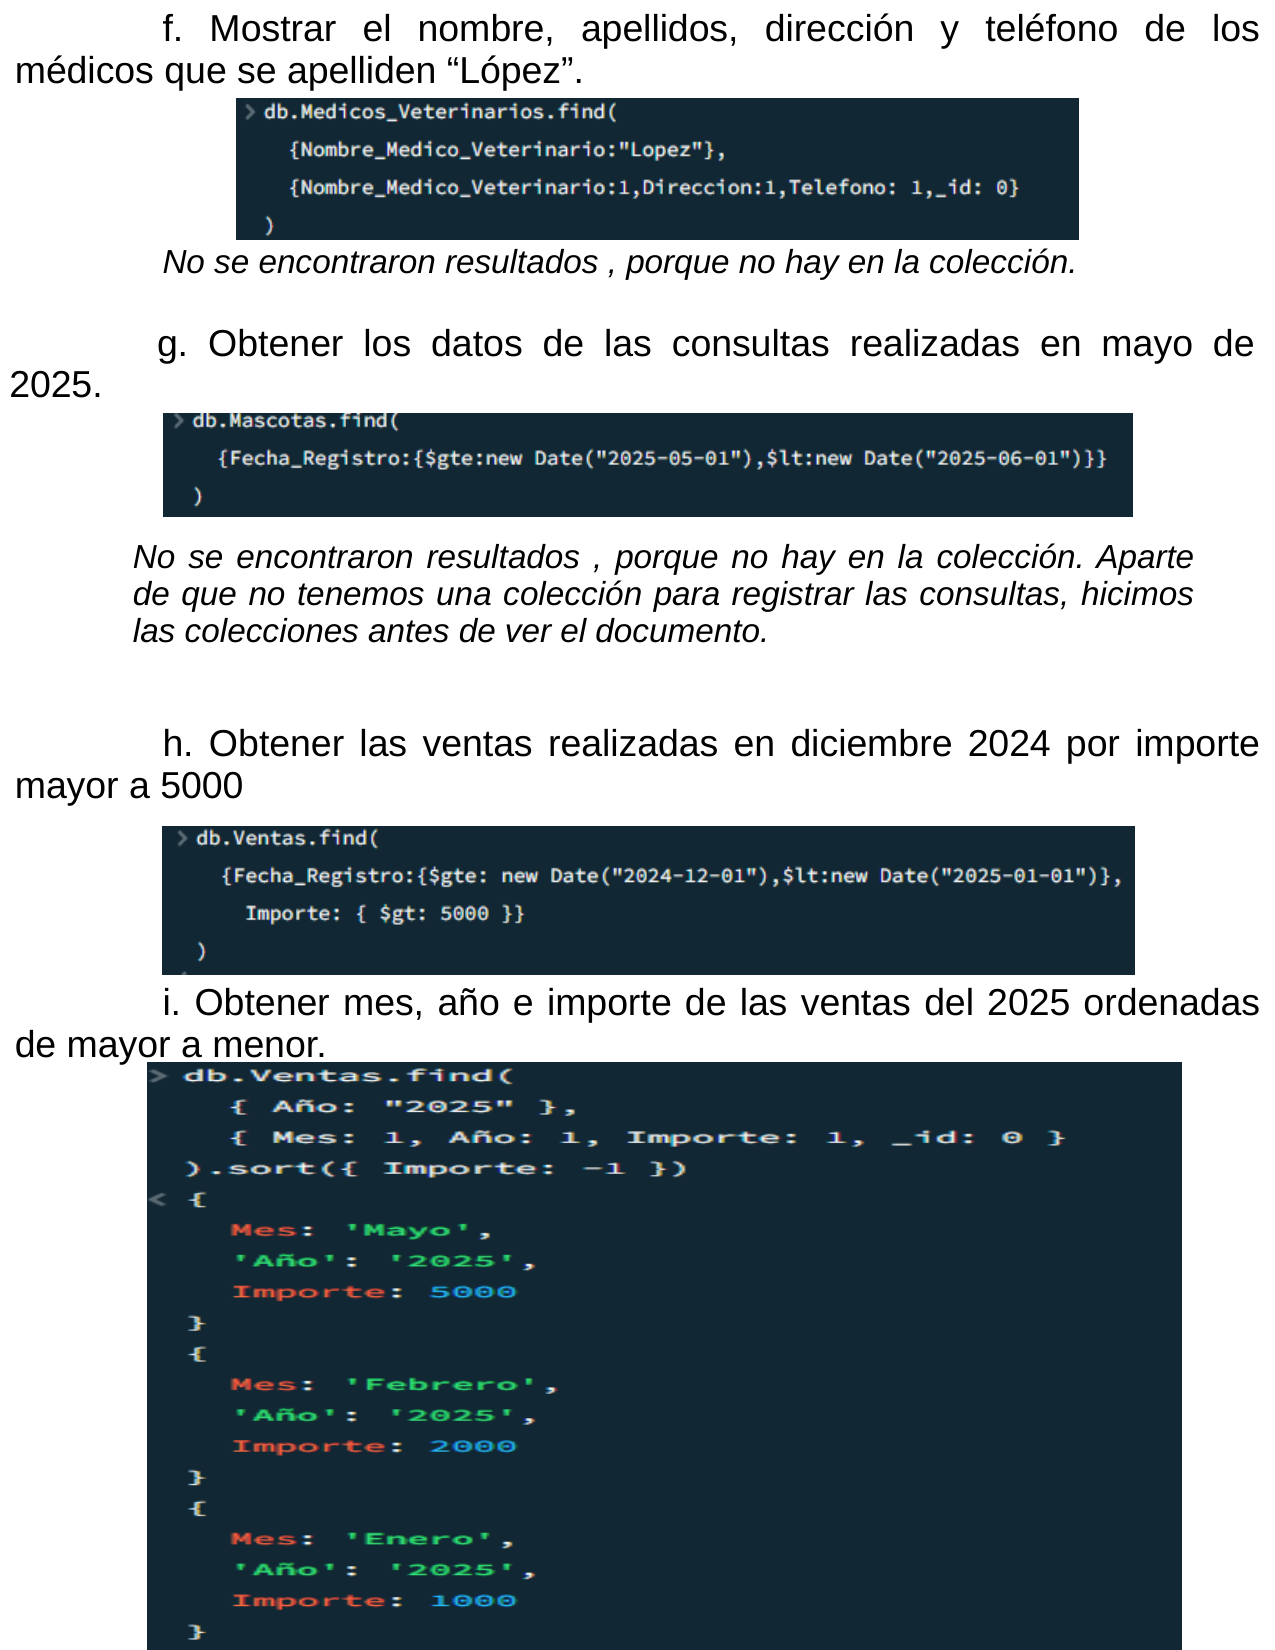

f. Mostrar el nombre, apellidos, dirección y teléfono de los médicos que se apelliden “López”.
No se encontraron resultados , porque no hay en la colección.
		g. Obtener los datos de las consultas realizadas en mayo de 2025.
No se encontraron resultados , porque no hay en la colección. Aparte de que no tenemos una colección para registrar las consultas, hicimos las colecciones antes de ver el documento.
		h. Obtener las ventas realizadas en diciembre 2024 por importe mayor a 5000
		i. Obtener mes, año e importe de las ventas del 2025 ordenadas de mayor a menor.